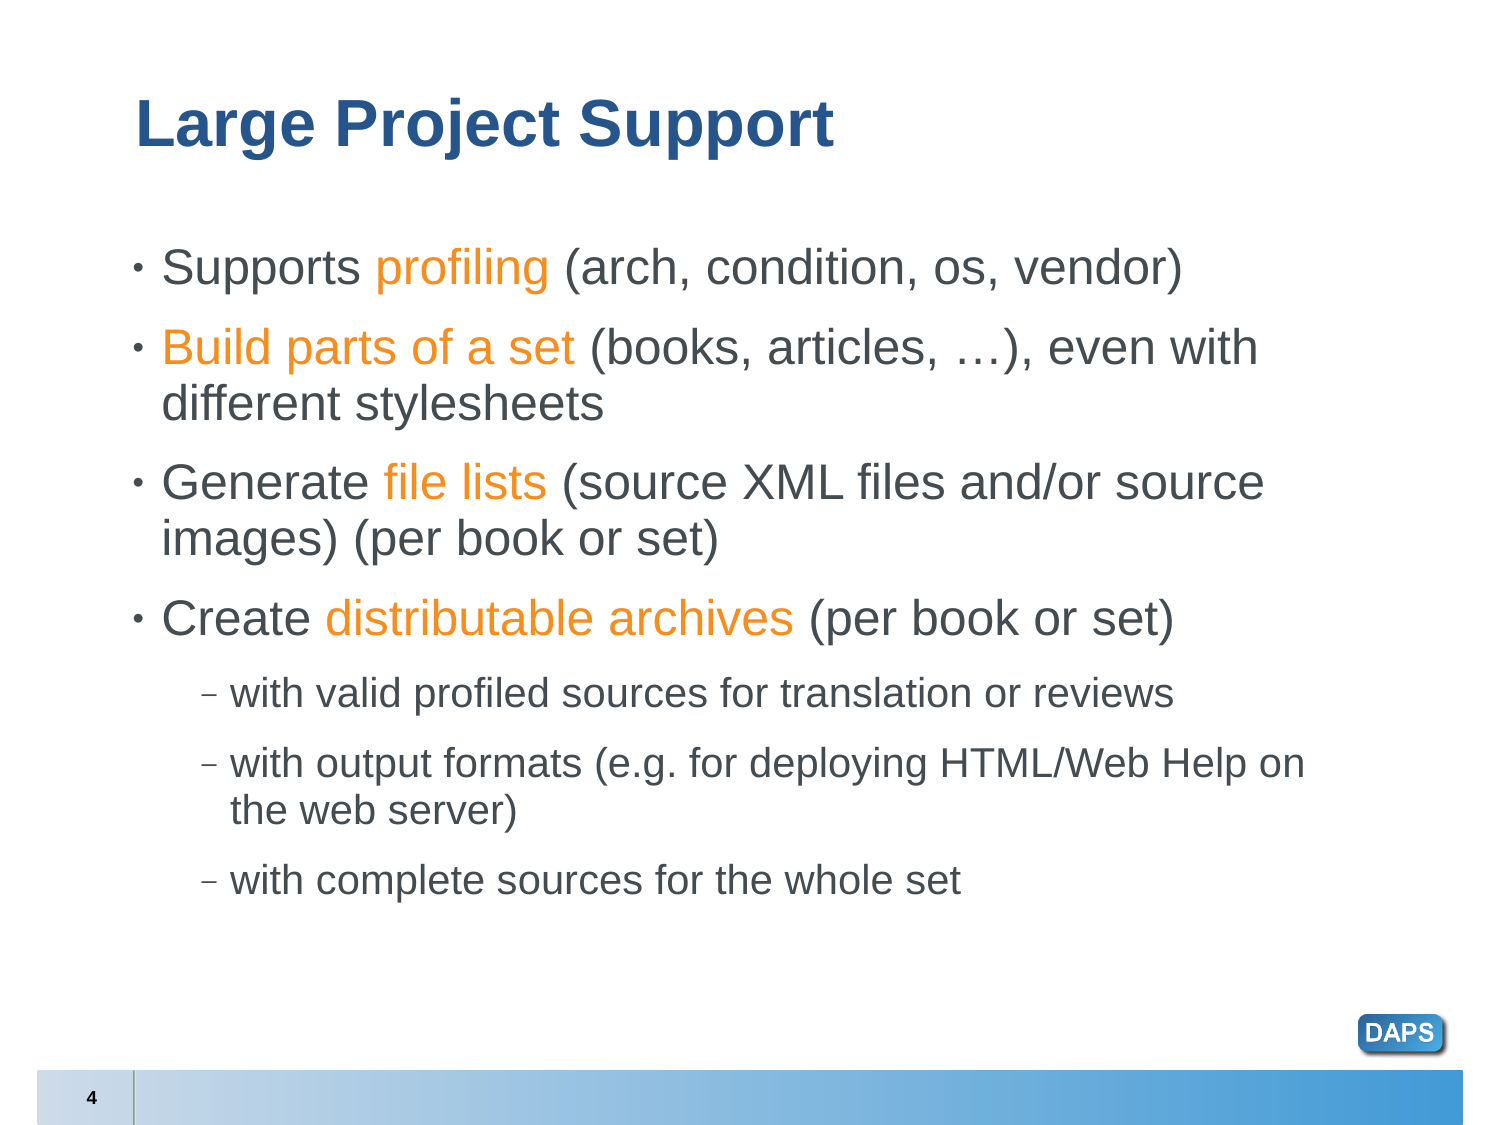

# Large Project Support
Supports profiling (arch, condition, os, vendor)
Build parts of a set (books, articles, …), even with different stylesheets
Generate file lists (source XML files and/or source images) (per book or set)
Create distributable archives (per book or set)
with valid profiled sources for translation or reviews
with output formats (e.g. for deploying HTML/Web Help on the web server)
with complete sources for the whole set